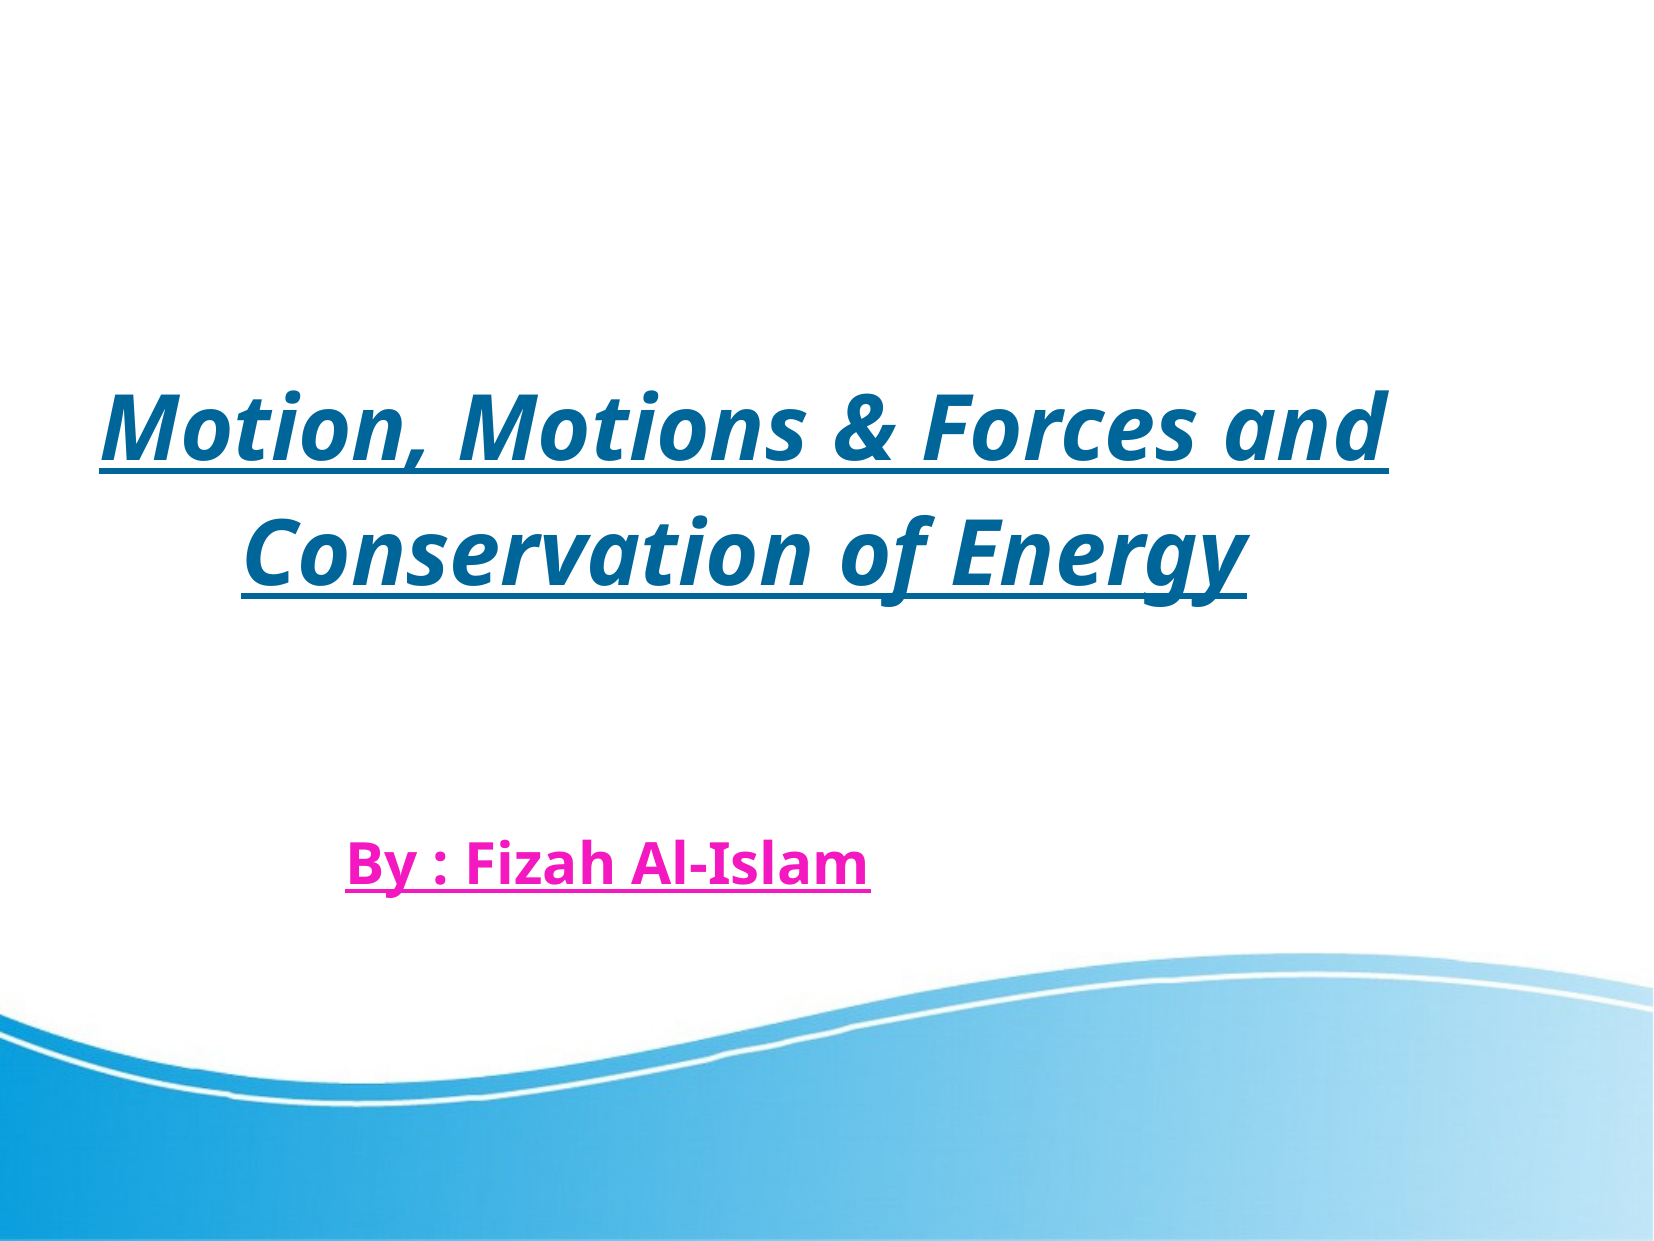

# Motion, Motions & Forces and Conservation of Energy
By : Fizah Al-Islam